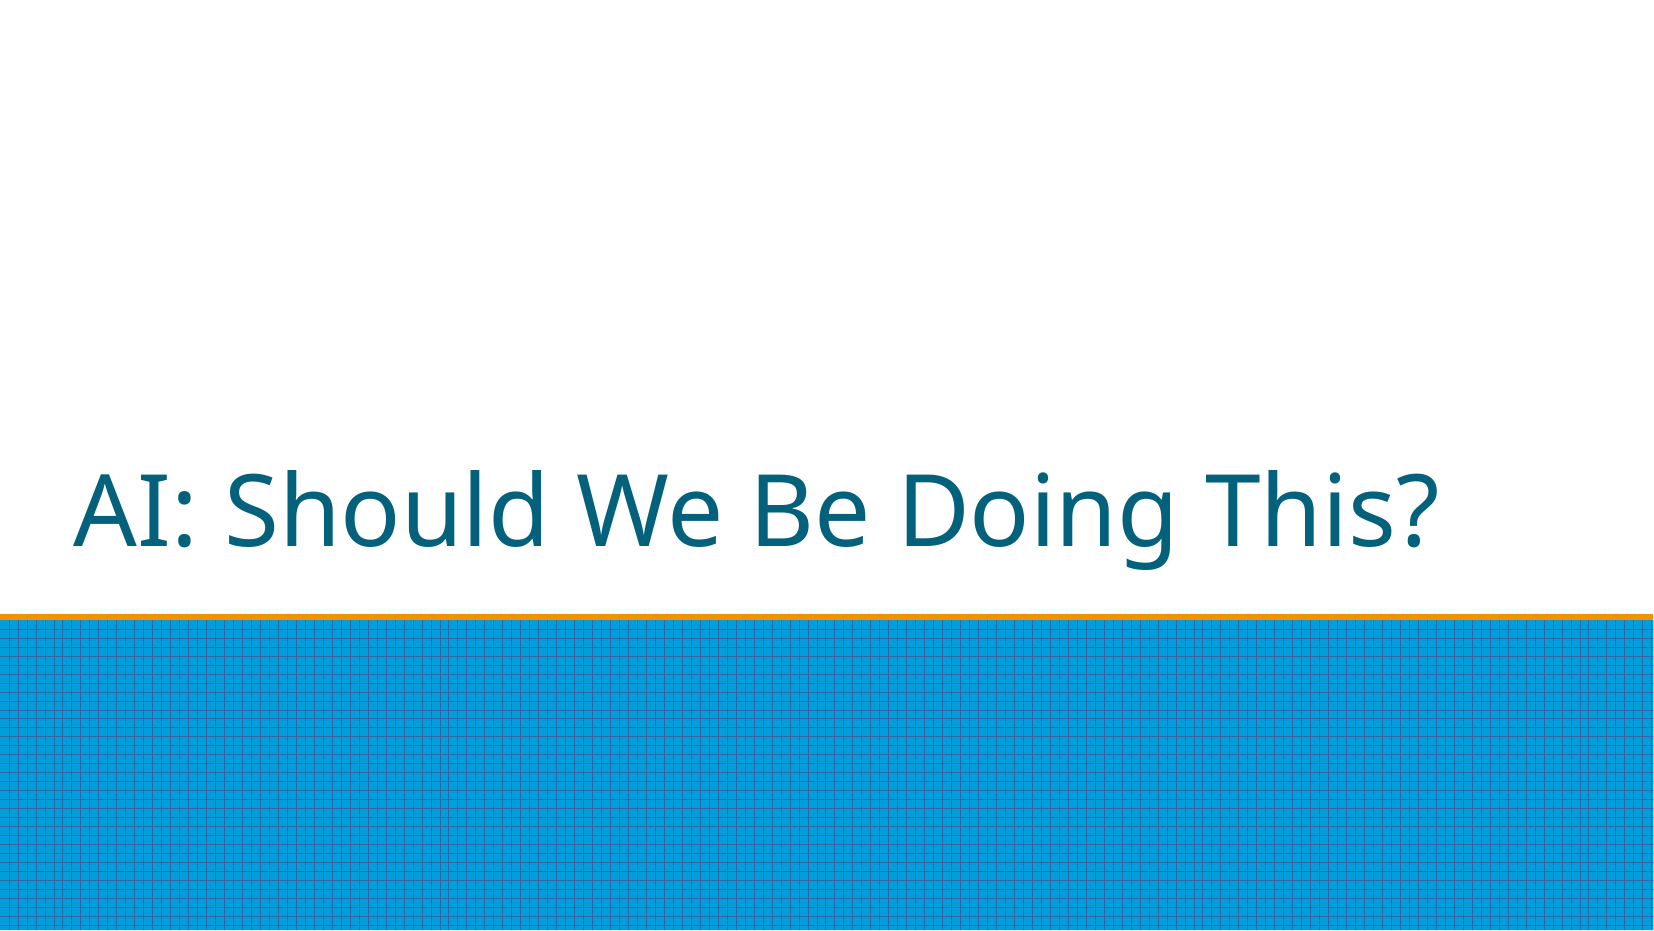

# AI: Should We Be Doing This?